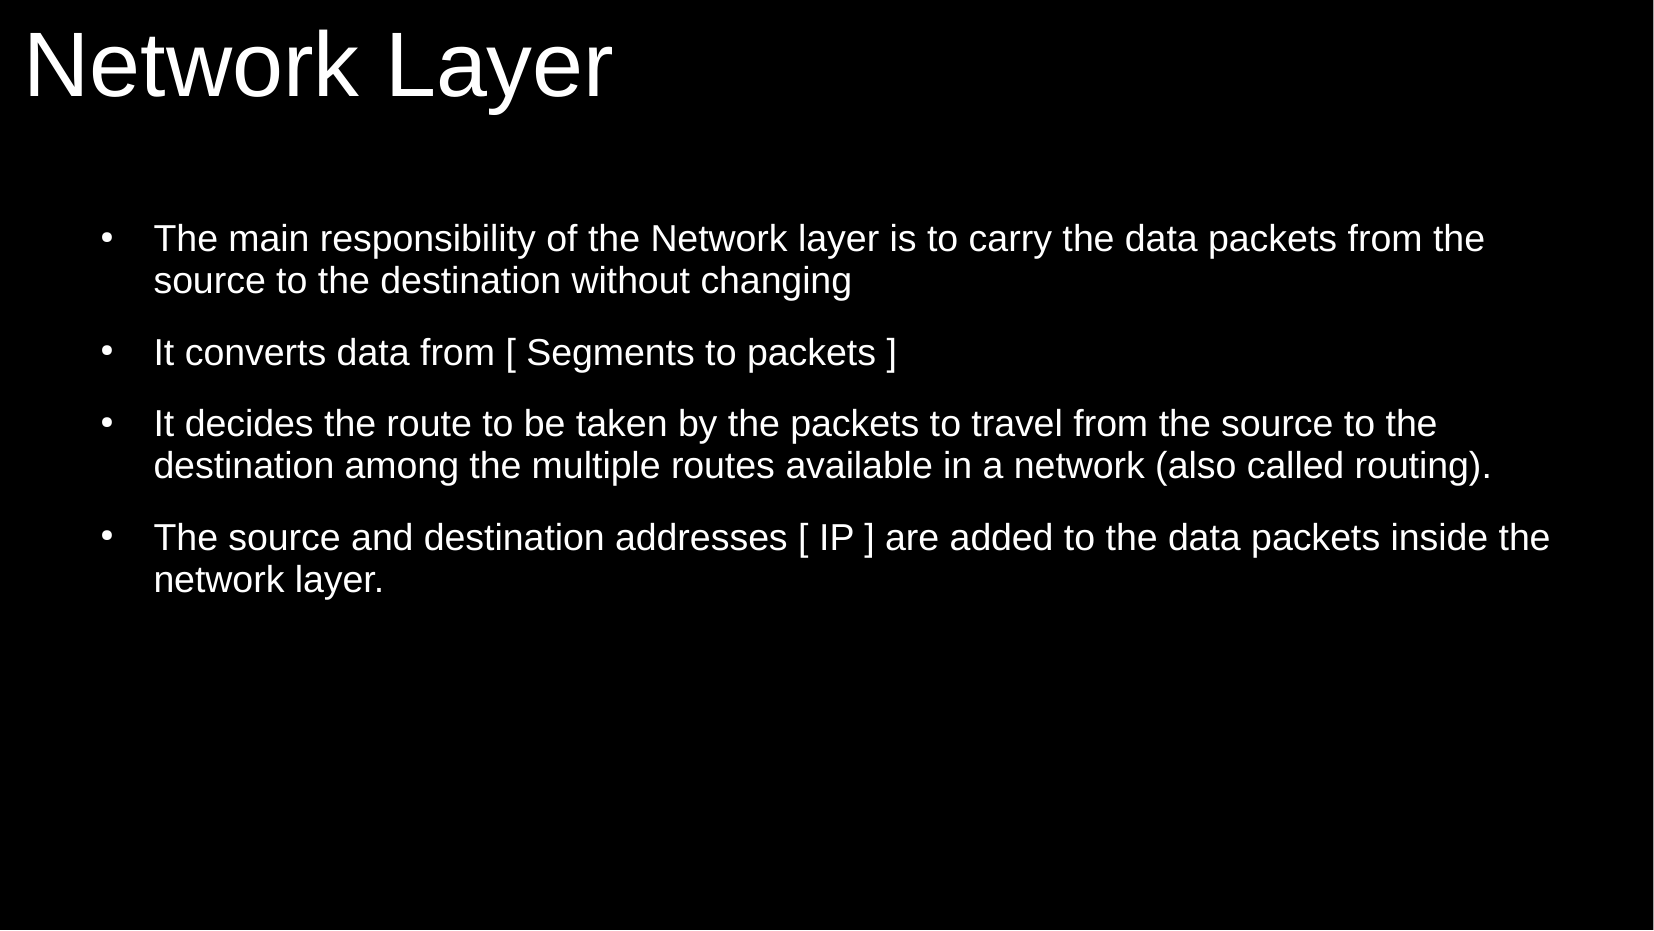

# Network Layer
The main responsibility of the Network layer is to carry the data packets from the source to the destination without changing
It converts data from [ Segments to packets ]
It decides the route to be taken by the packets to travel from the source to the destination among the multiple routes available in a network (also called routing).
The source and destination addresses [ IP ] are added to the data packets inside the network layer.
43